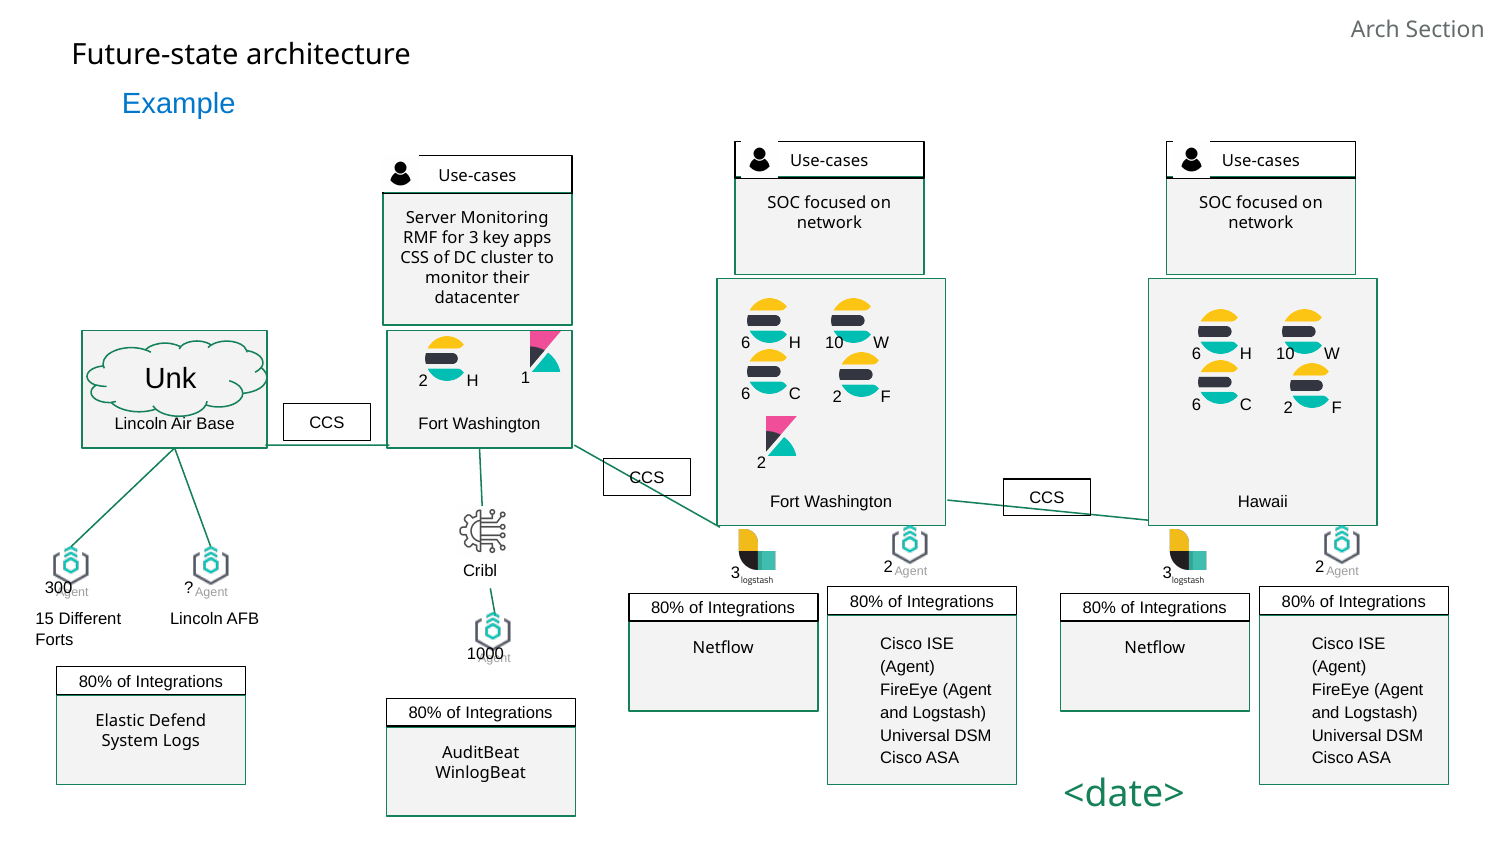

Arch Section
# Future-state architecture
Example
Use-cases
SOC focused on network
Use-cases
SOC focused on network
Use-cases
Server Monitoring
RMF for 3 key apps
CSS of DC cluster to monitor their datacenter
Fort Washington
Hawaii
6
H
10
W
6
H
10
W
Lincoln Air Base
Fort Washington
1
2
H
Unk
6
C
2
F
6
C
2
F
CCS
2
CCS
CCS
Cribl
Agent
2
Agent
2
3
3
Agent
300
Agent
?
80% of Integrations
Cisco ISE (Agent)
FireEye (Agent and Logstash)
Universal DSM
Cisco ASA
80% of Integrations
Cisco ISE (Agent)
FireEye (Agent and Logstash)
Universal DSM
Cisco ASA
15 Different Forts
Lincoln AFB
80% of Integrations
Netflow
80% of Integrations
Netflow
Agent
1000
80% of Integrations
Elastic Defend
System Logs
80% of Integrations
AuditBeat
WinlogBeat
<date>